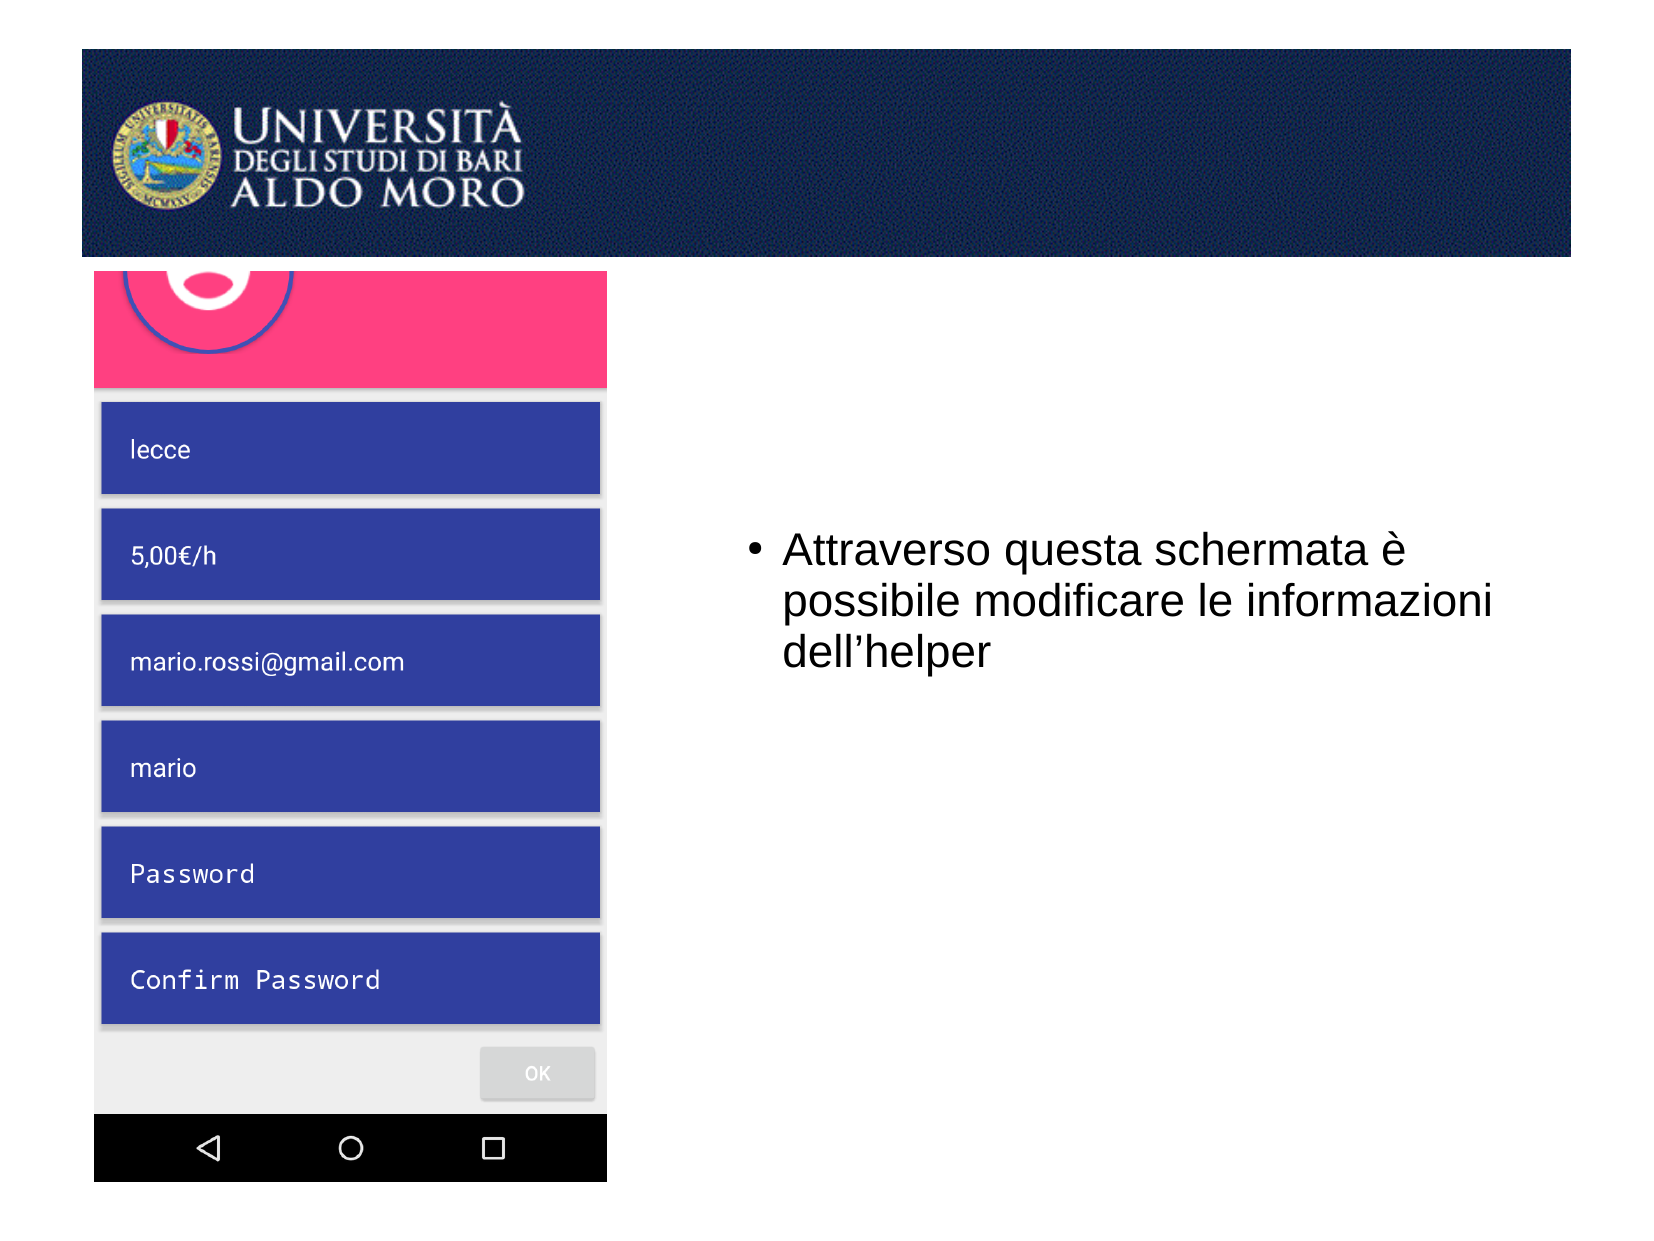

#
Attraverso questa schermata è possibile modificare le informazioni dell’helper